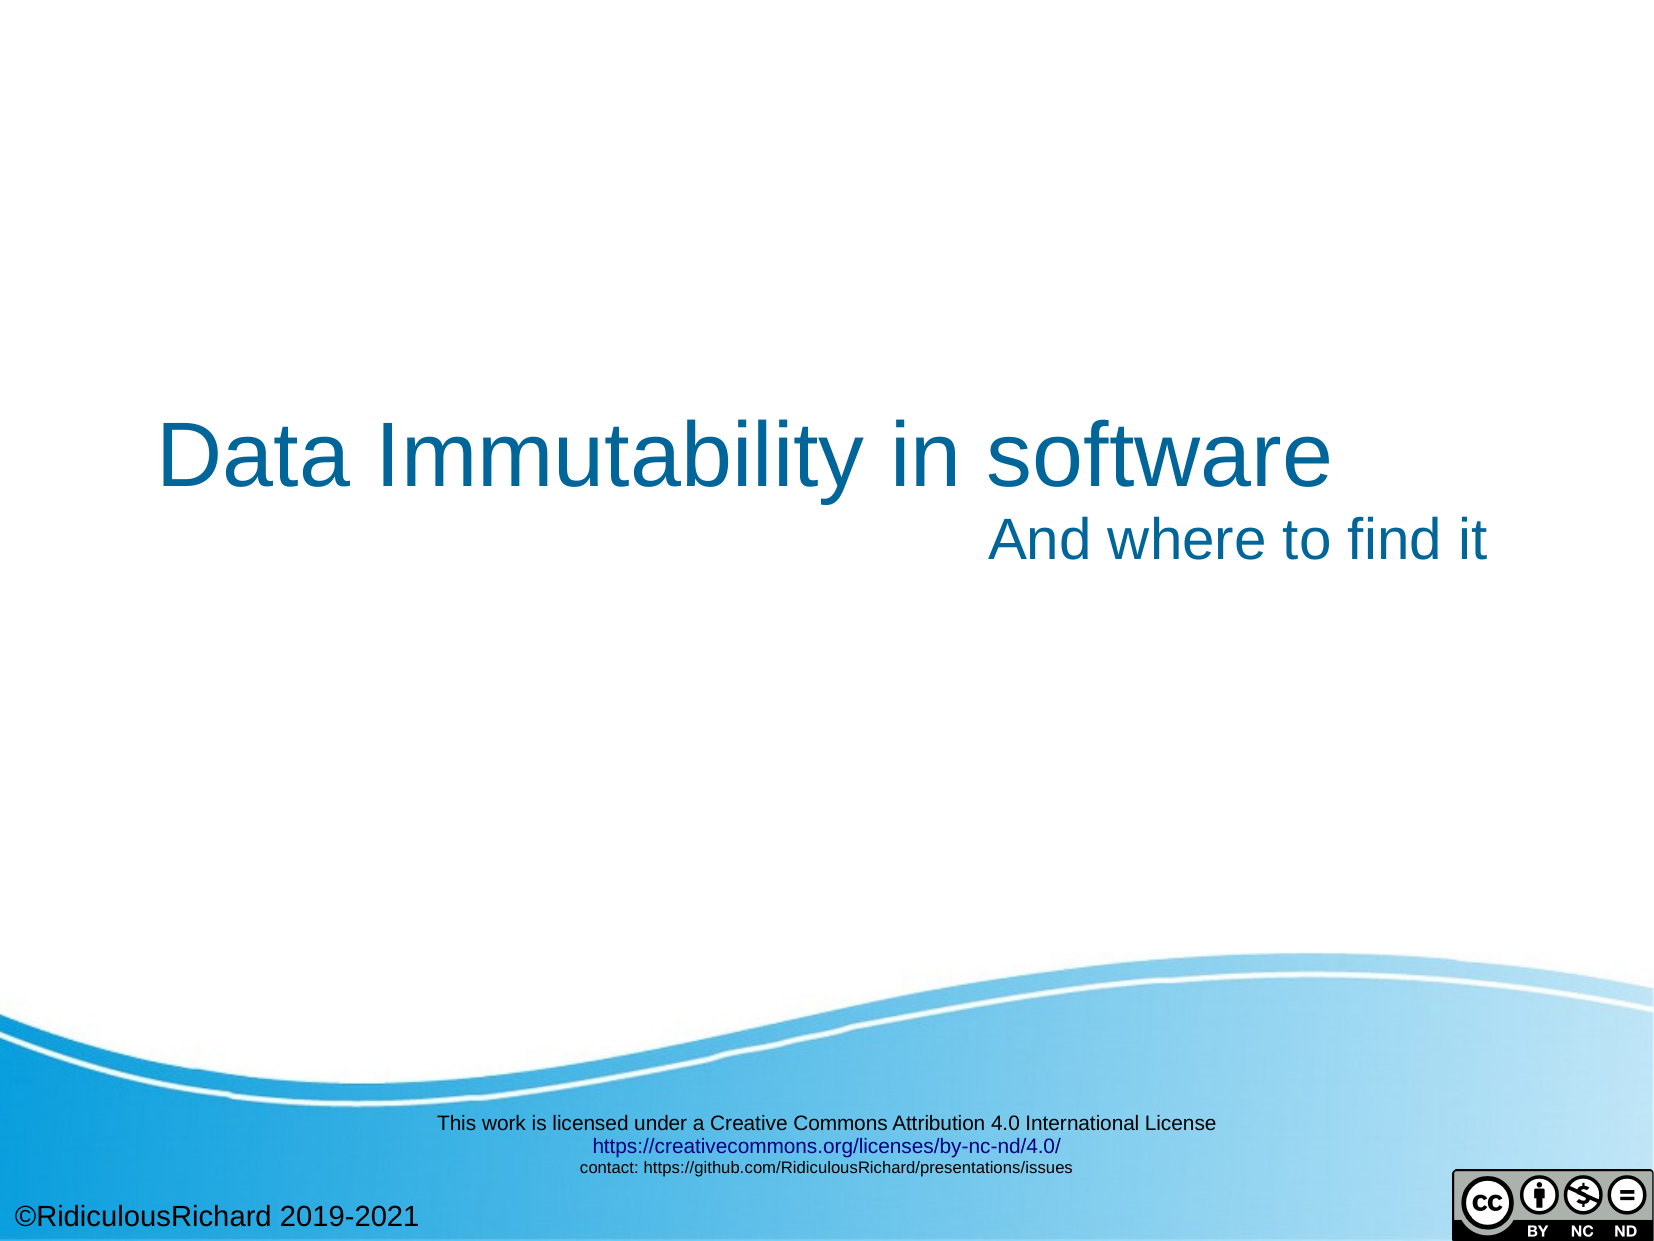

# Data Immutability in software And where to find it